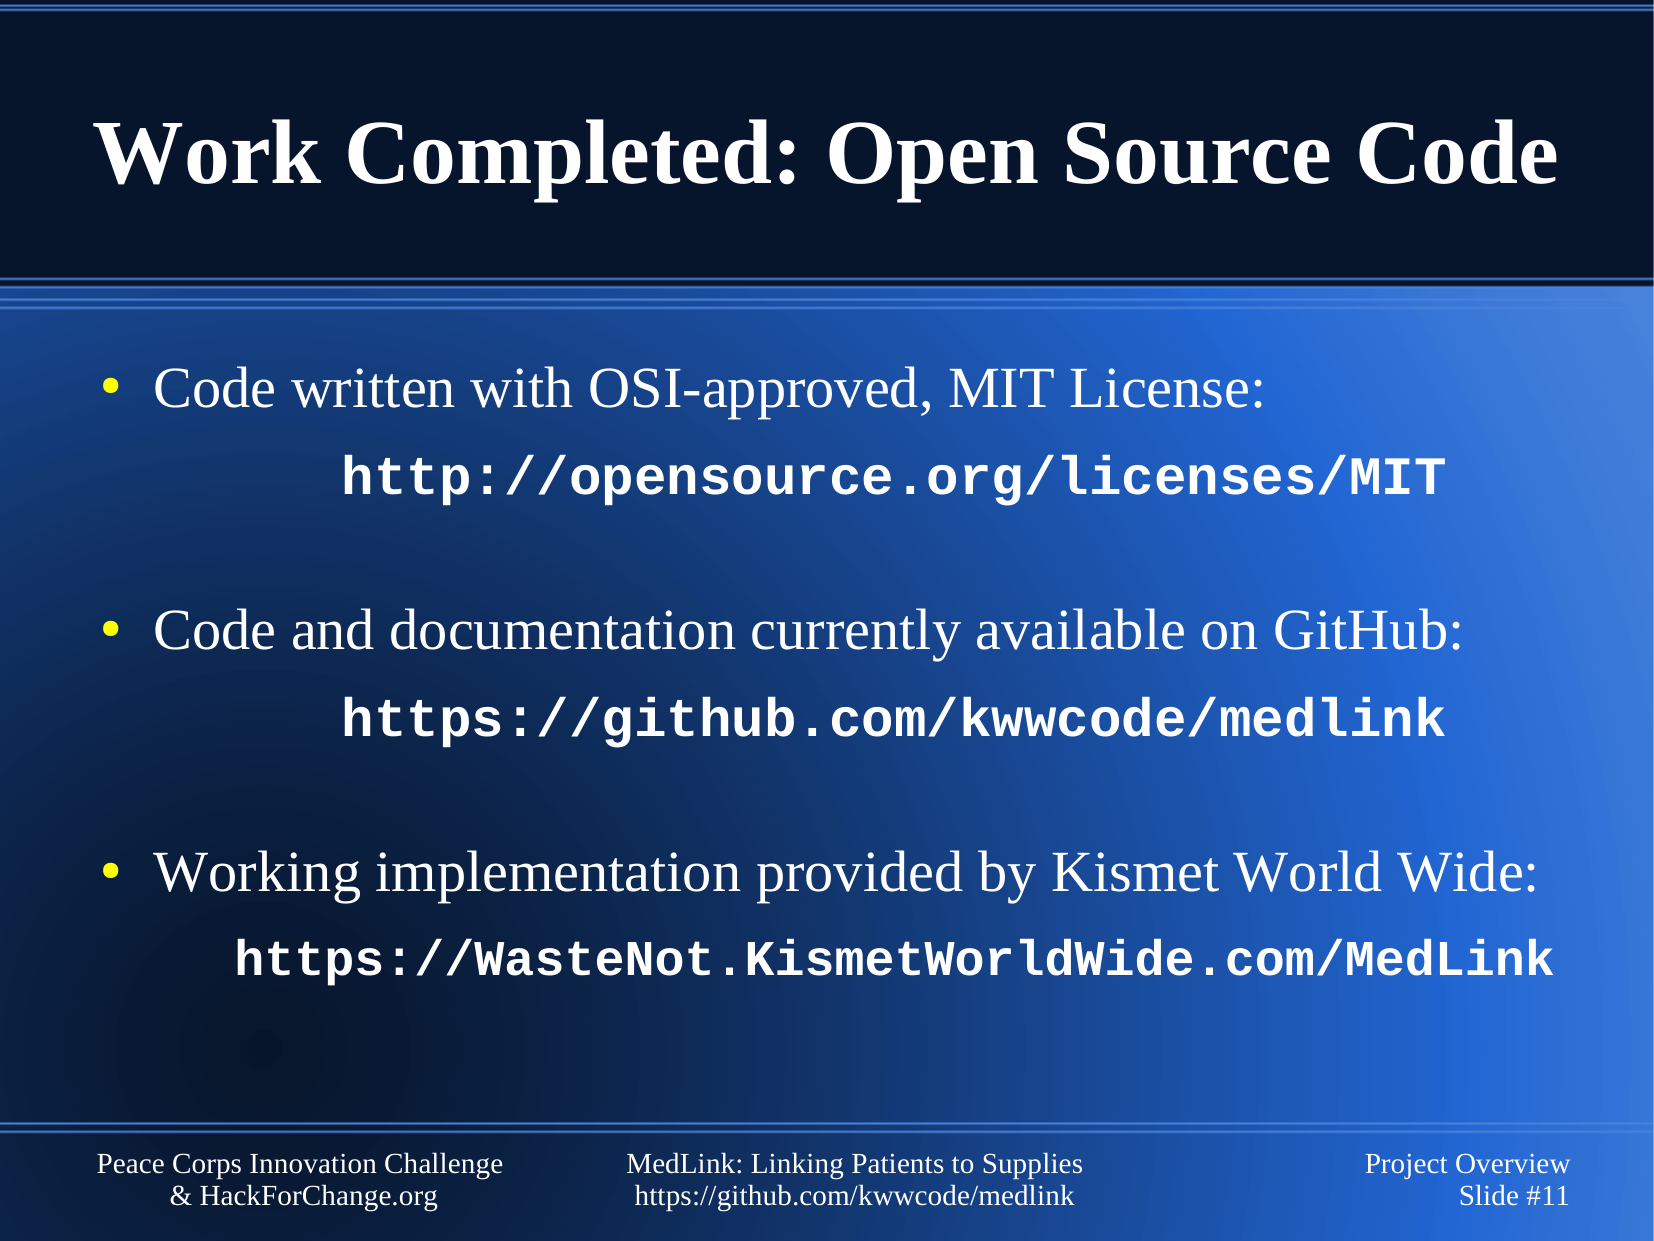

# Work Completed: Open Source Code
Code written with OSI-approved, MIT License:
http://opensource.org/licenses/MIT
Code and documentation currently available on GitHub:
https://github.com/kwwcode/medlink
Working implementation provided by Kismet World Wide:
https://WasteNot.KismetWorldWide.com/MedLink
11